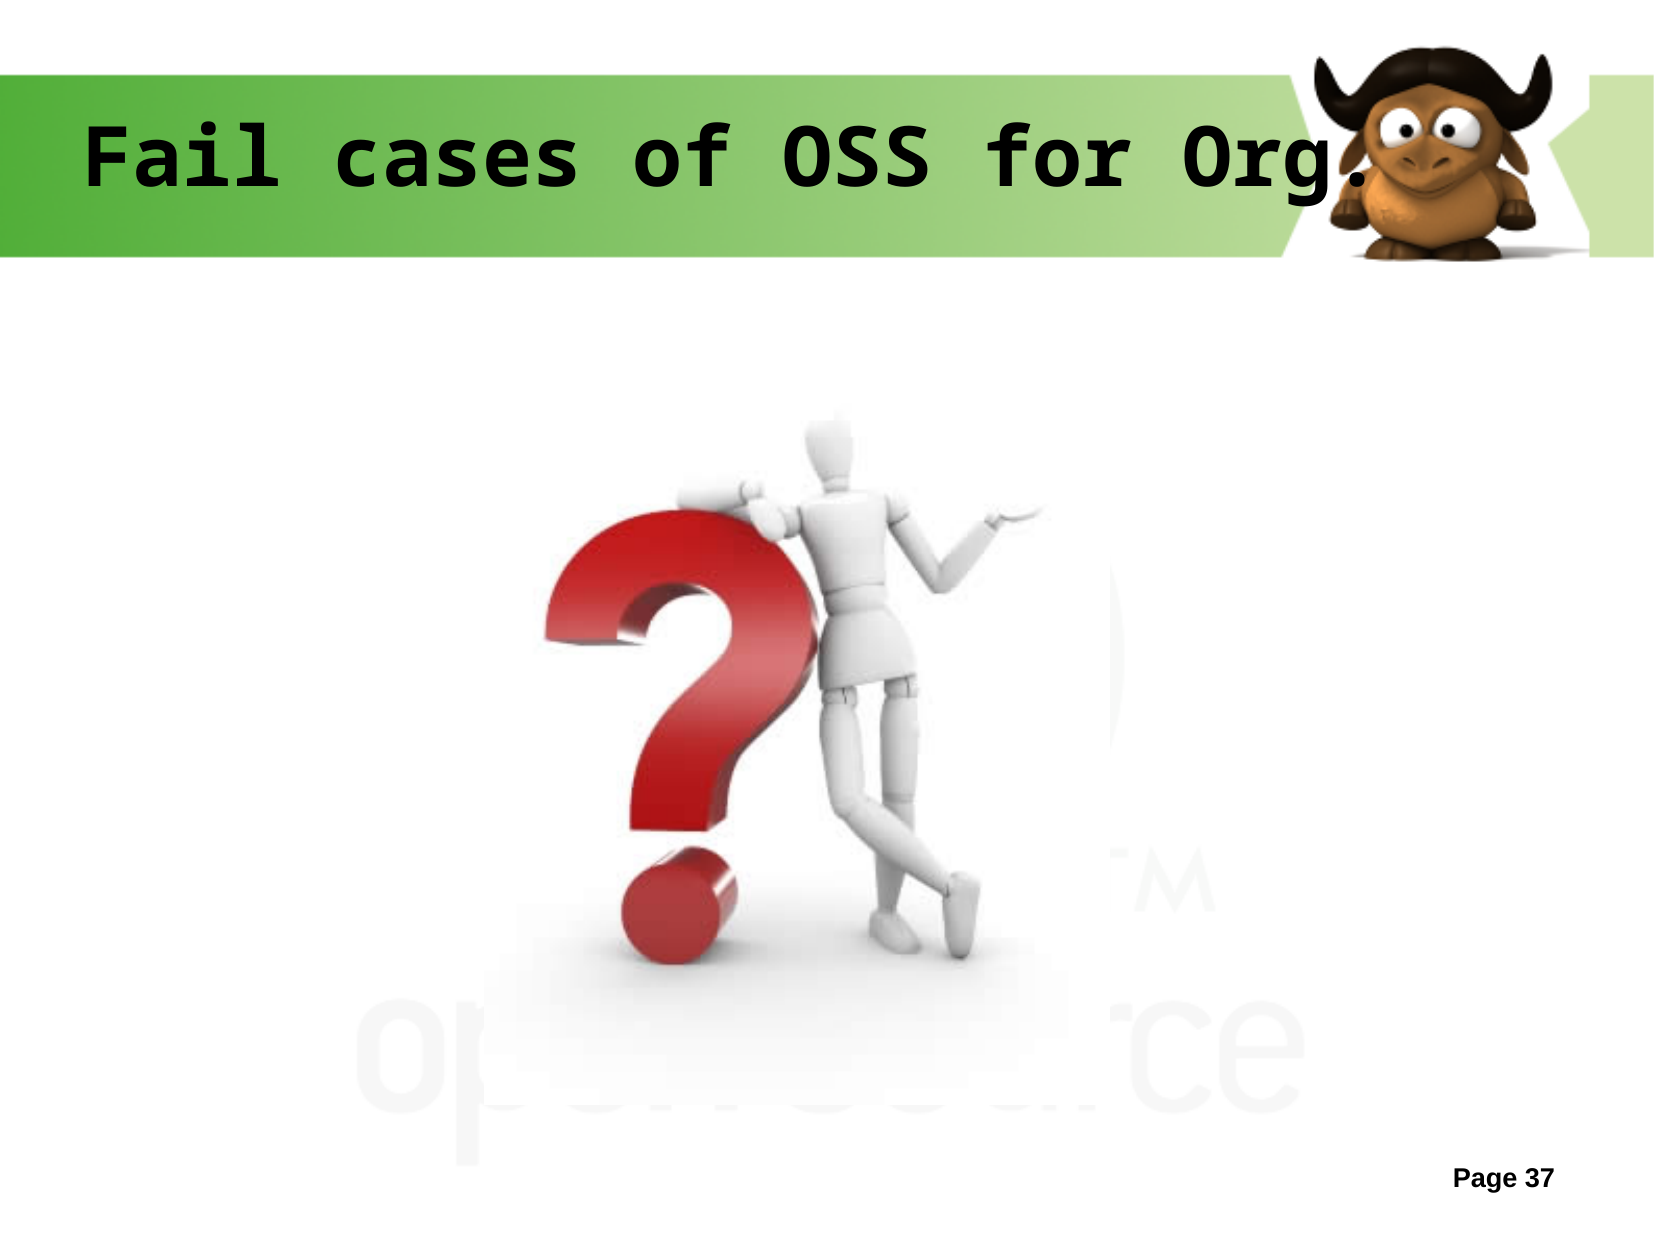

# Fail cases of OSS for Org.